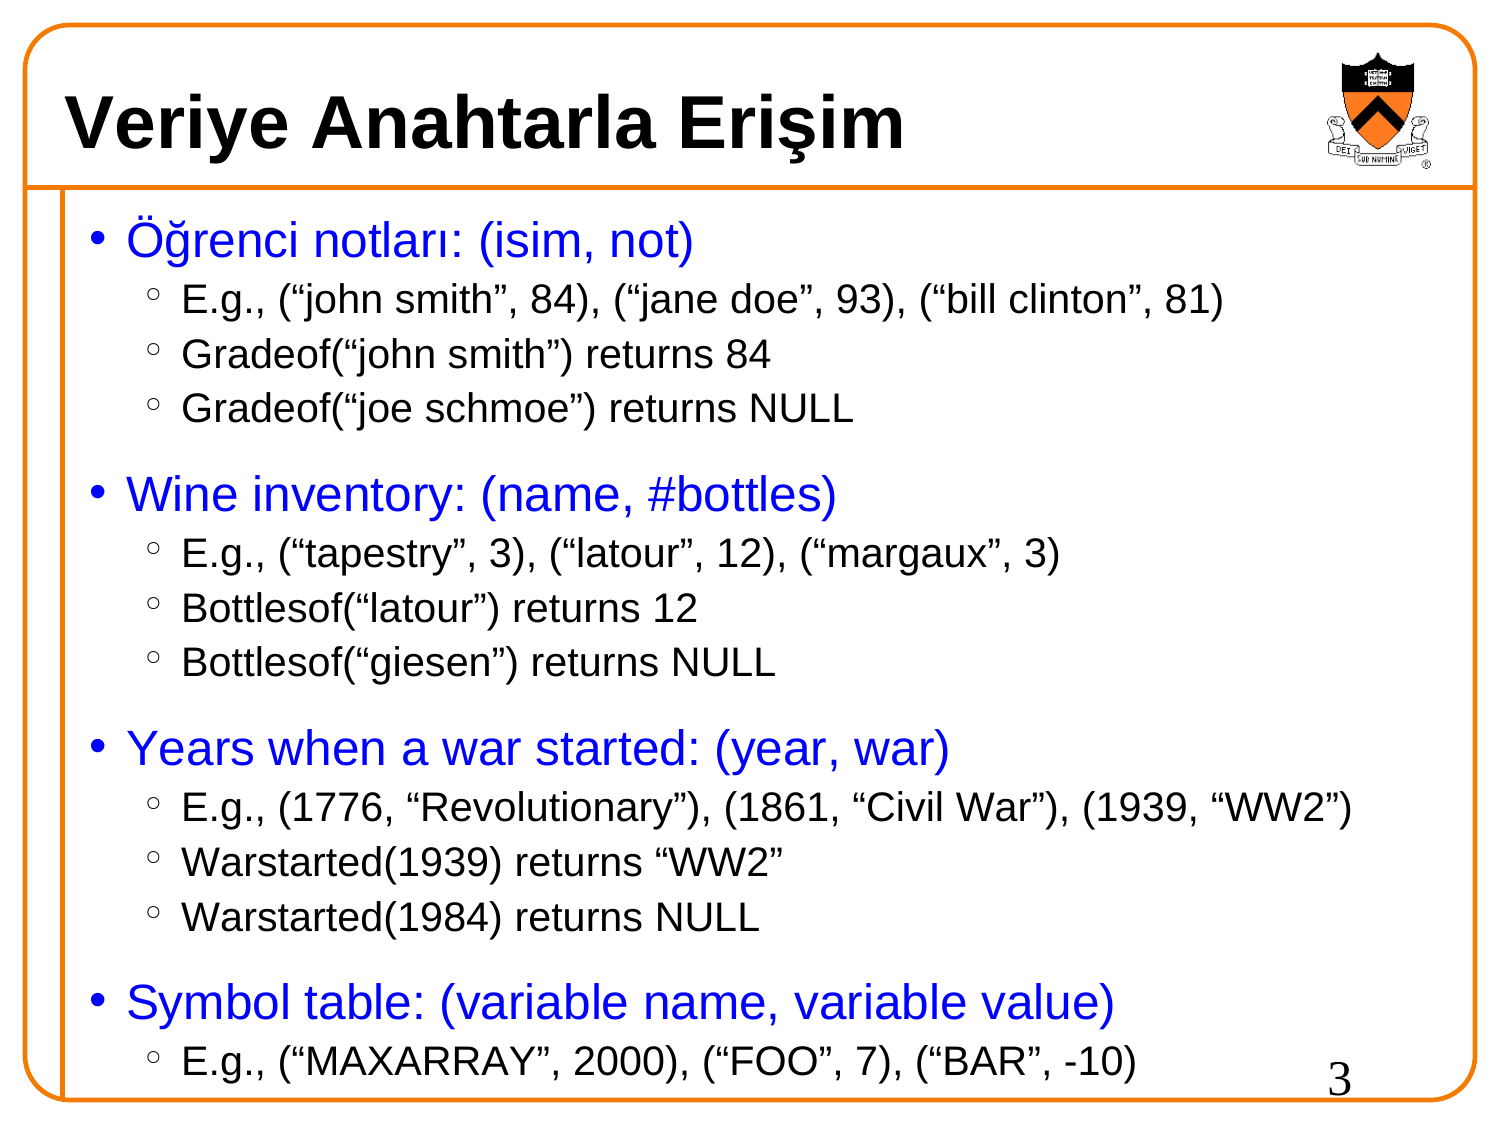

# Veriye Anahtarla Erişim
Öğrenci notları: (isim, not)
E.g., (“john smith”, 84), (“jane doe”, 93), (“bill clinton”, 81)
Gradeof(“john smith”) returns 84
Gradeof(“joe schmoe”) returns NULL
Wine inventory: (name, #bottles)
E.g., (“tapestry”, 3), (“latour”, 12), (“margaux”, 3)
Bottlesof(“latour”) returns 12
Bottlesof(“giesen”) returns NULL
Years when a war started: (year, war)
E.g., (1776, “Revolutionary”), (1861, “Civil War”), (1939, “WW2”)
Warstarted(1939) returns “WW2”
Warstarted(1984) returns NULL
Symbol table: (variable name, variable value)
E.g., (“MAXARRAY”, 2000), (“FOO”, 7), (“BAR”, -10)
3